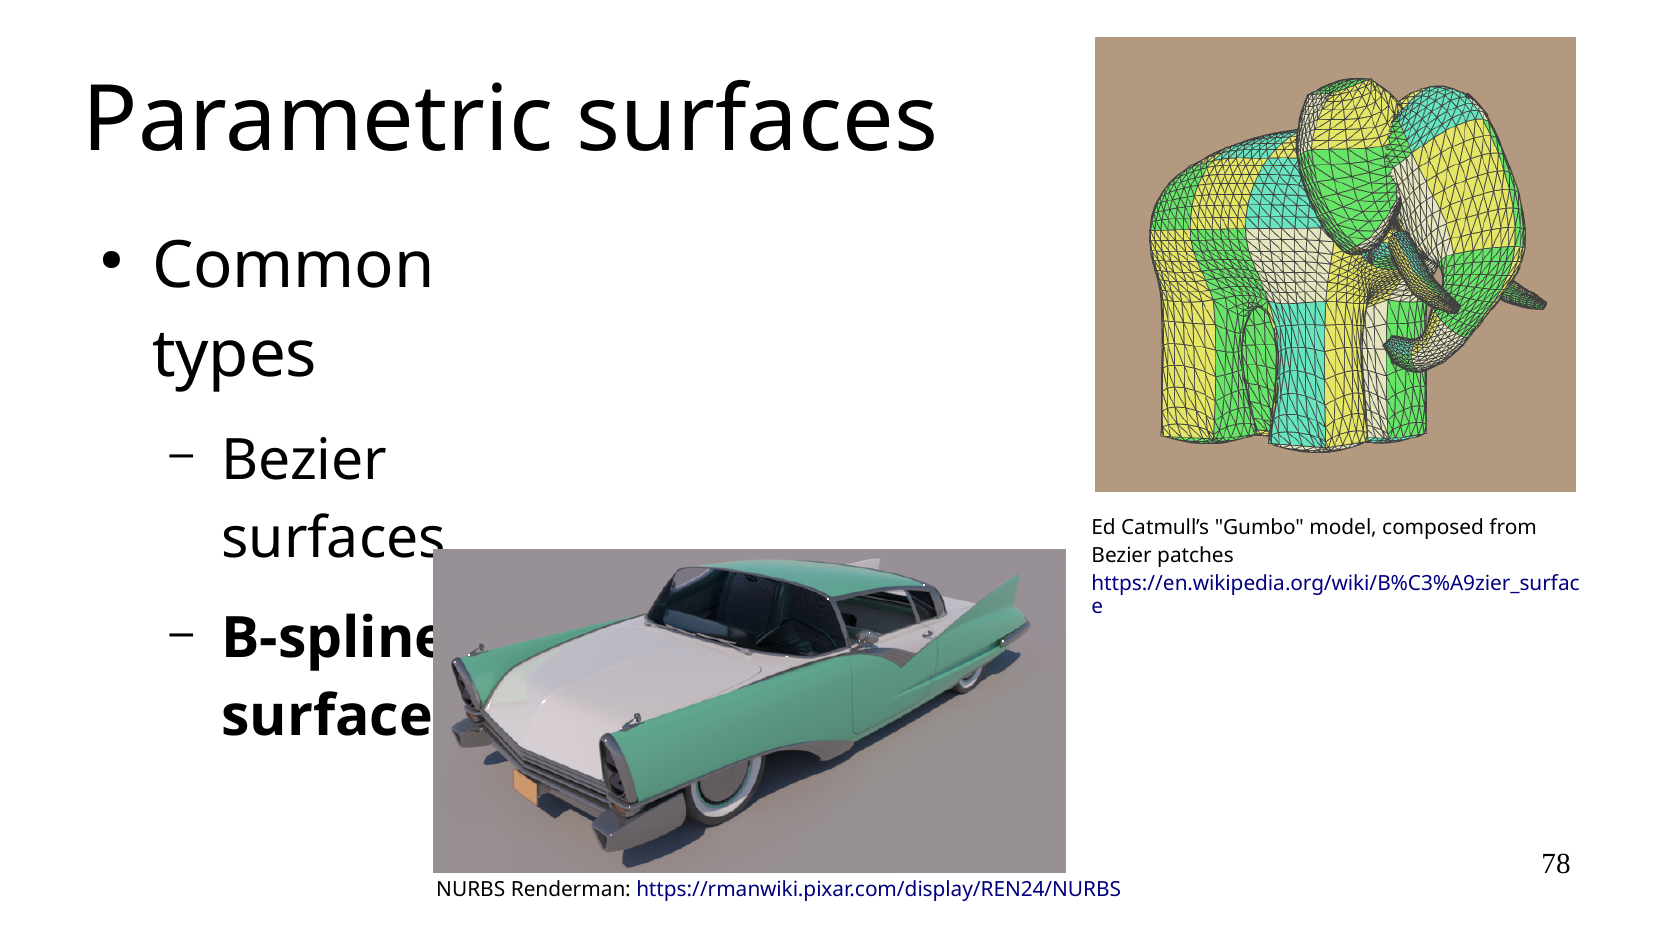

# Parametric surfaces
Common types
Bezier surfaces
B-spline surfaces
Ed Catmull’s "Gumbo" model, composed from Bezier patches
https://en.wikipedia.org/wiki/B%C3%A9zier_surface
78
NURBS Renderman: https://rmanwiki.pixar.com/display/REN24/NURBS